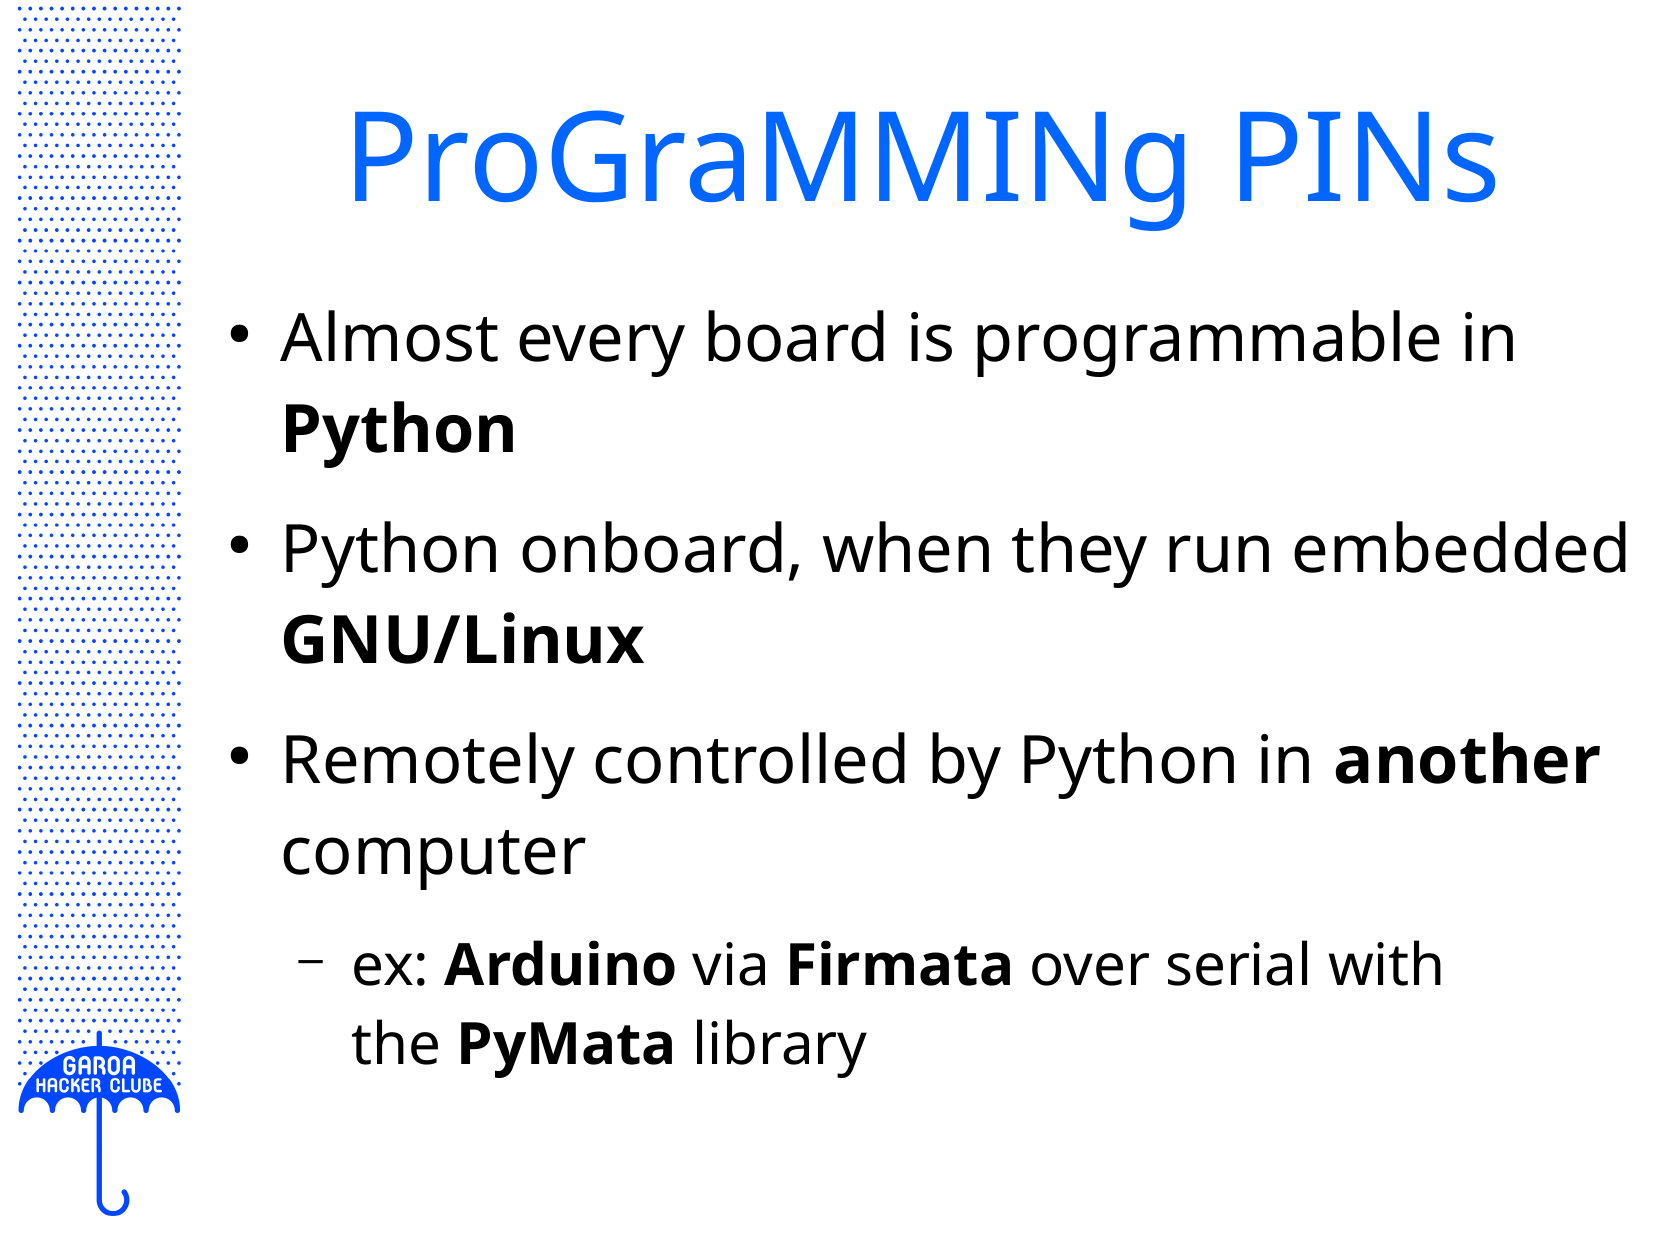

# ProGraMMINg PINs
Almost every board is programmable in Python
Python onboard, when they run embedded GNU/Linux
Remotely controlled by Python in another computer
ex: Arduino via Firmata over serial with
the PyMata library